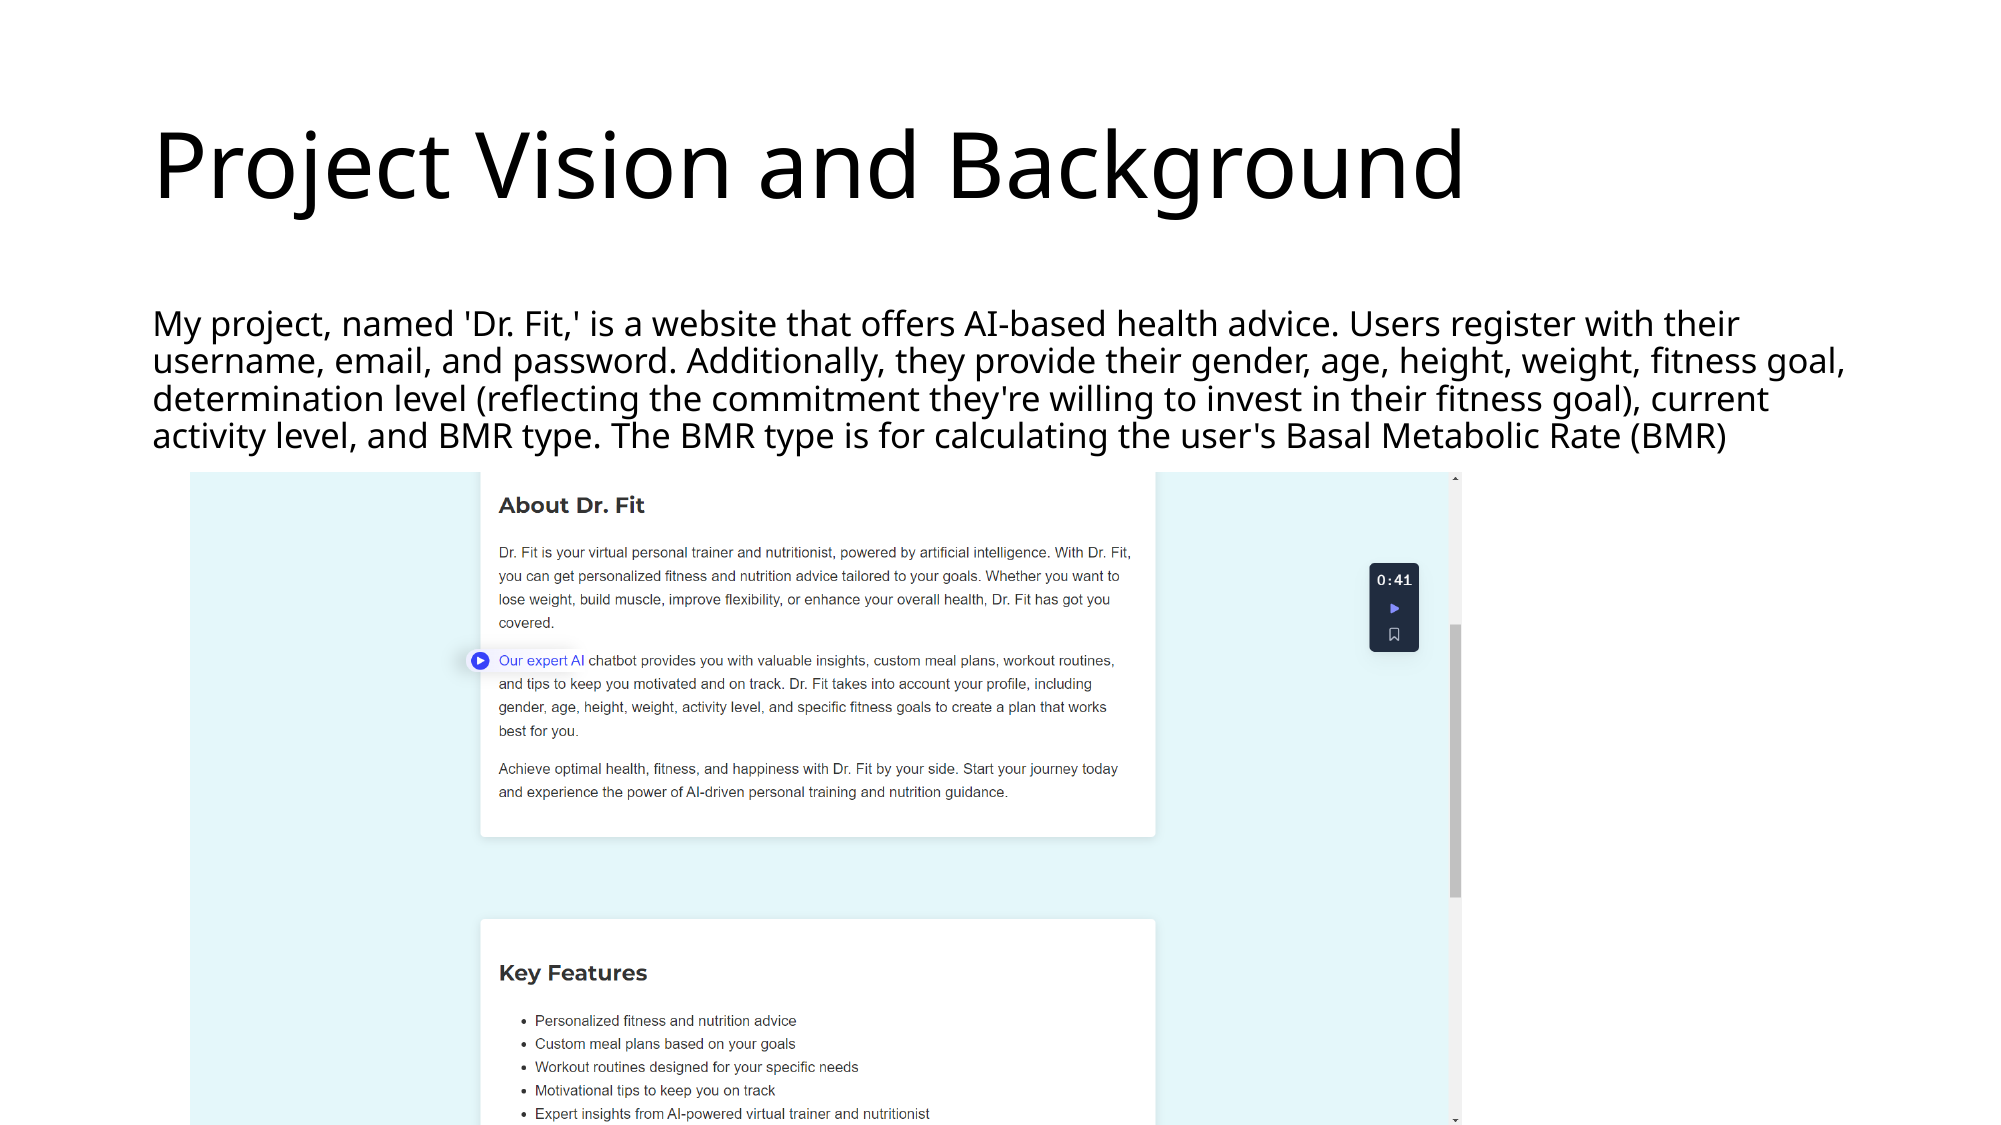

# Project Vision and Background
My project, named 'Dr. Fit,' is a website that offers AI-based health advice. Users register with their username, email, and password. Additionally, they provide their gender, age, height, weight, fitness goal, determination level (reflecting the commitment they're willing to invest in their fitness goal), current activity level, and BMR type. The BMR type is for calculating the user's Basal Metabolic Rate (BMR)